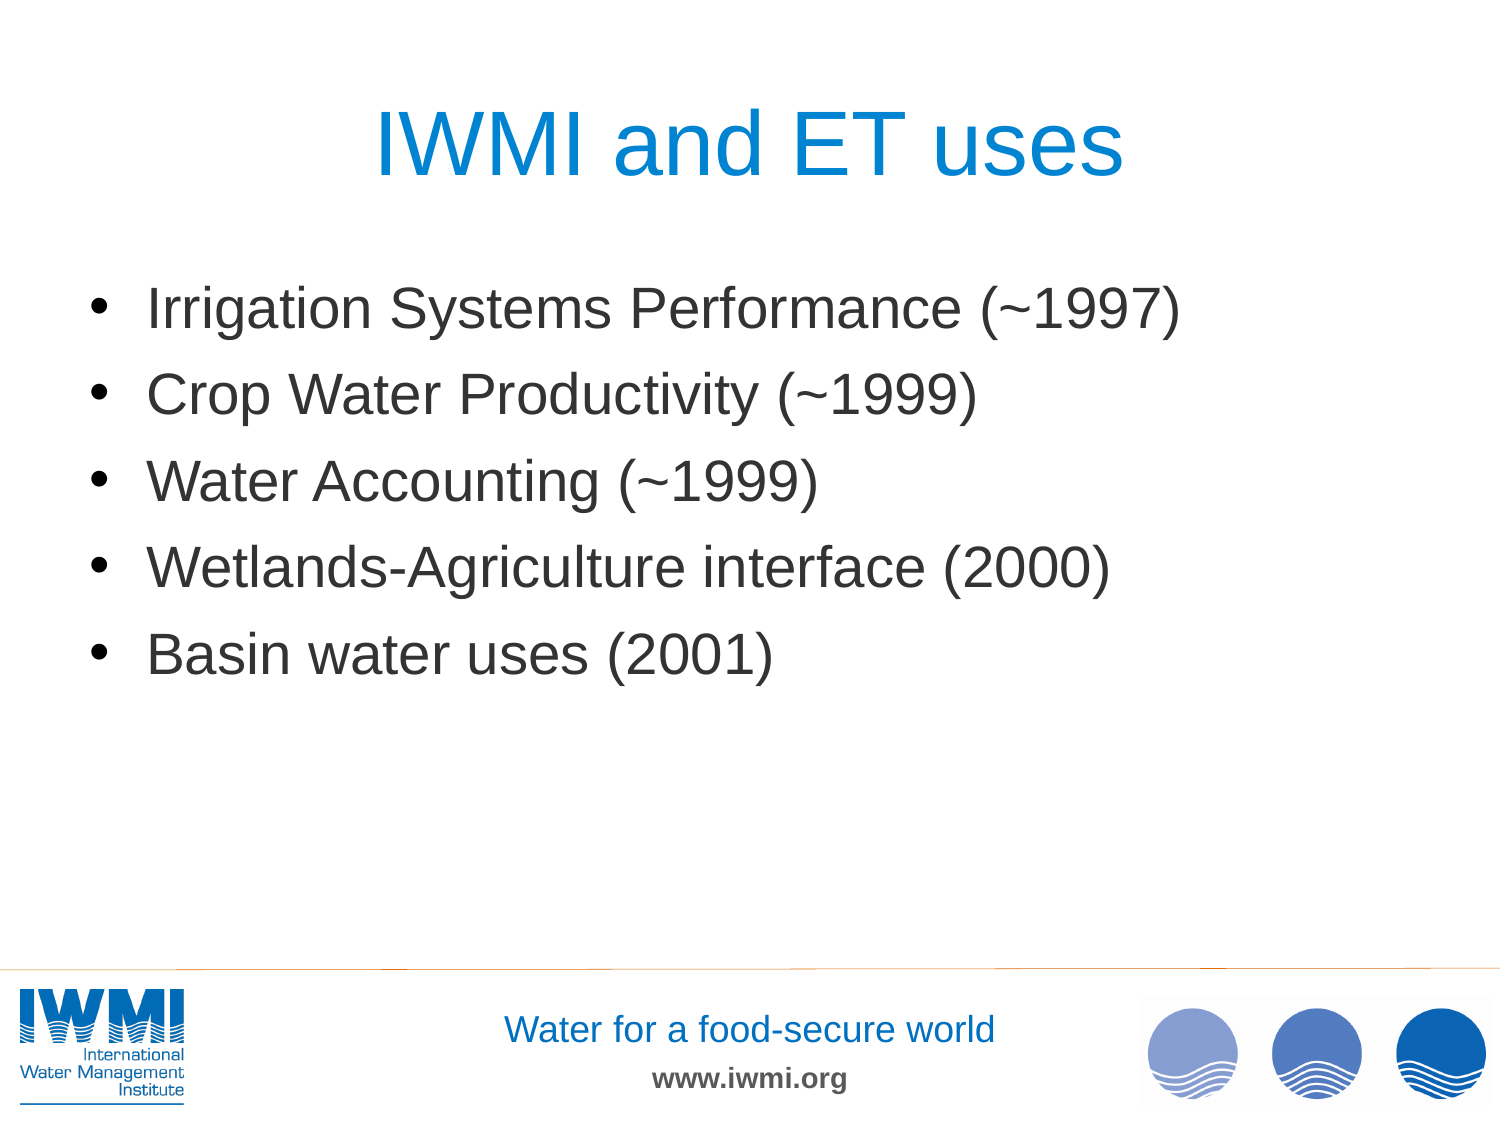

# IWMI and ET uses
Irrigation Systems Performance (~1997)
Crop Water Productivity (~1999)
Water Accounting (~1999)
Wetlands-Agriculture interface (2000)
Basin water uses (2001)